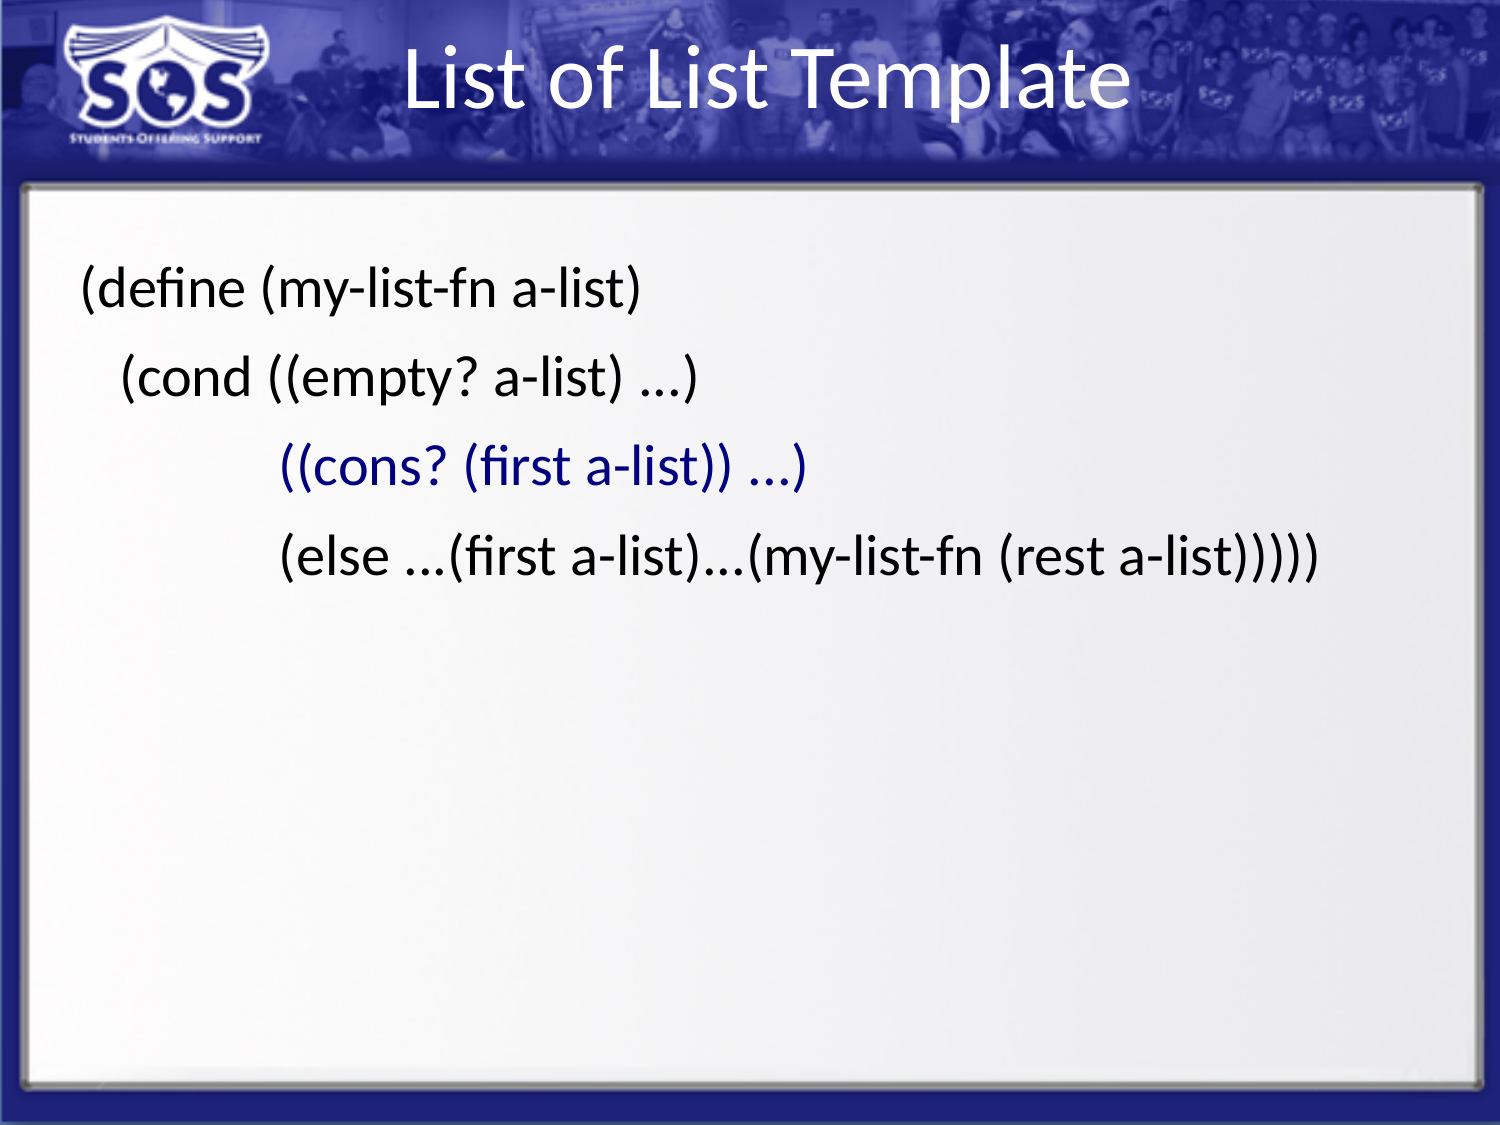

List of List Template
(define (my-list-fn a-list)
 (cond ((empty? a-list) ...)
 ((cons? (first a-list)) ...)
 (else ...(first a-list)...(my-list-fn (rest a-list)))))